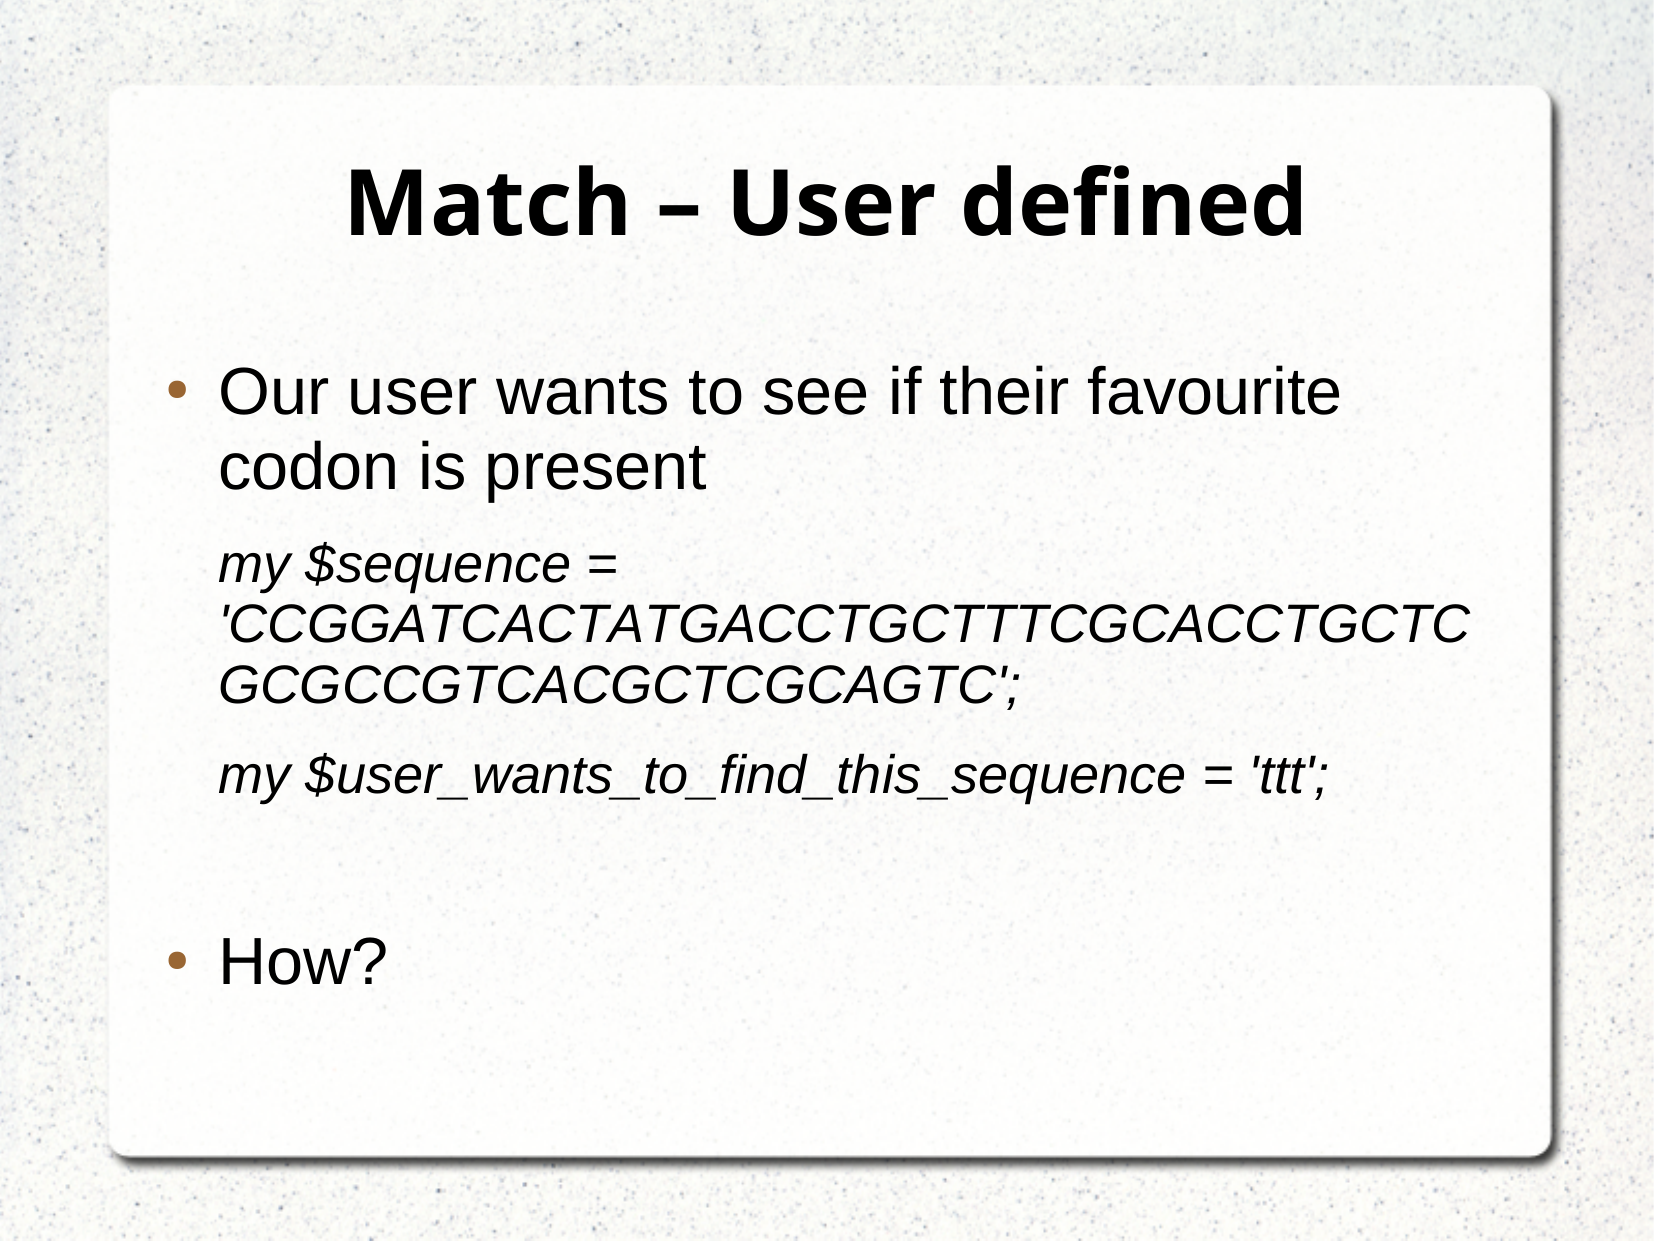

# Match – User defined
Our user wants to see if their favourite codon is present
my $sequence = 'CCGGATCACTATGACCTGCTTTCGCACCTGCTCGCGCCGTCACGCTCGCAGTC';
my $user_wants_to_find_this_sequence = 'ttt';
How?